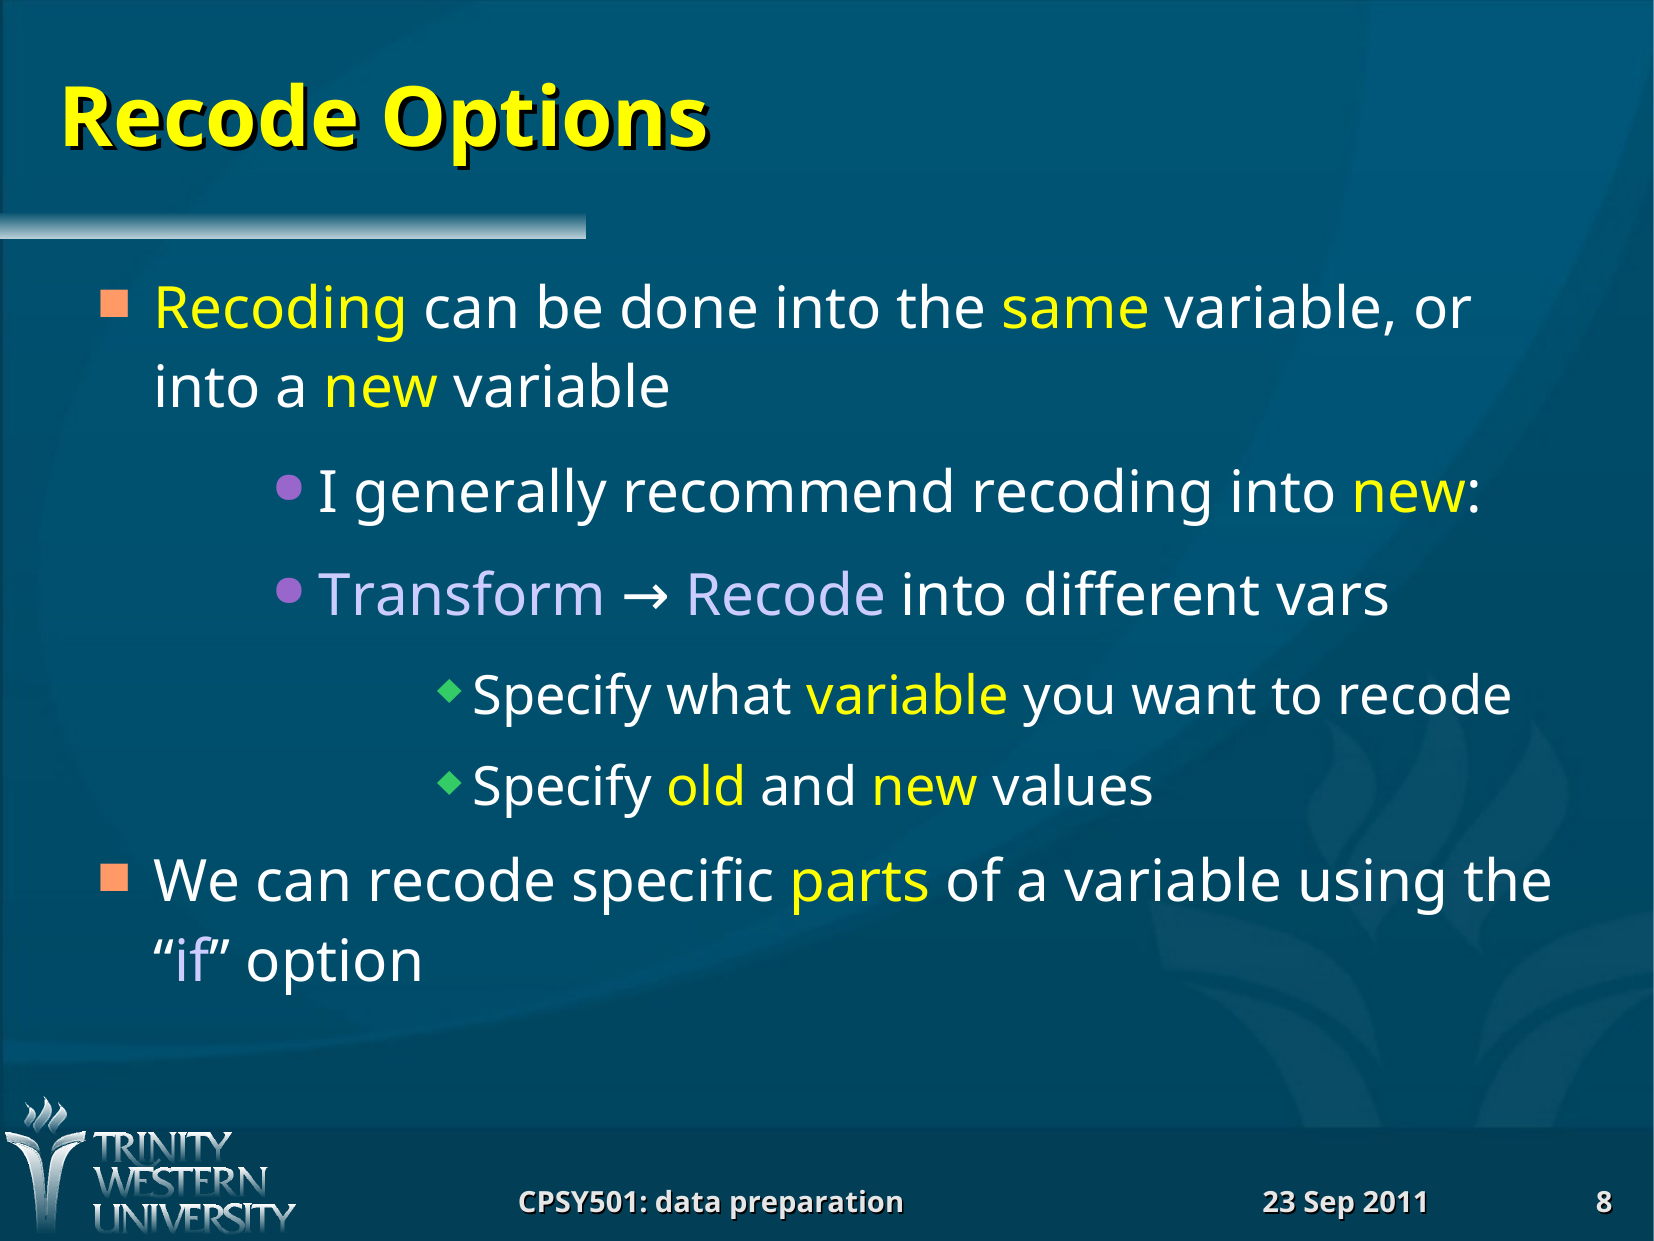

# Recode Options
Recoding can be done into the same variable, or into a new variable
I generally recommend recoding into new:
Transform → Recode into different vars
Specify what variable you want to recode
Specify old and new values
We can recode specific parts of a variable using the “if” option
CPSY501: data preparation
23 Sep 2011
8